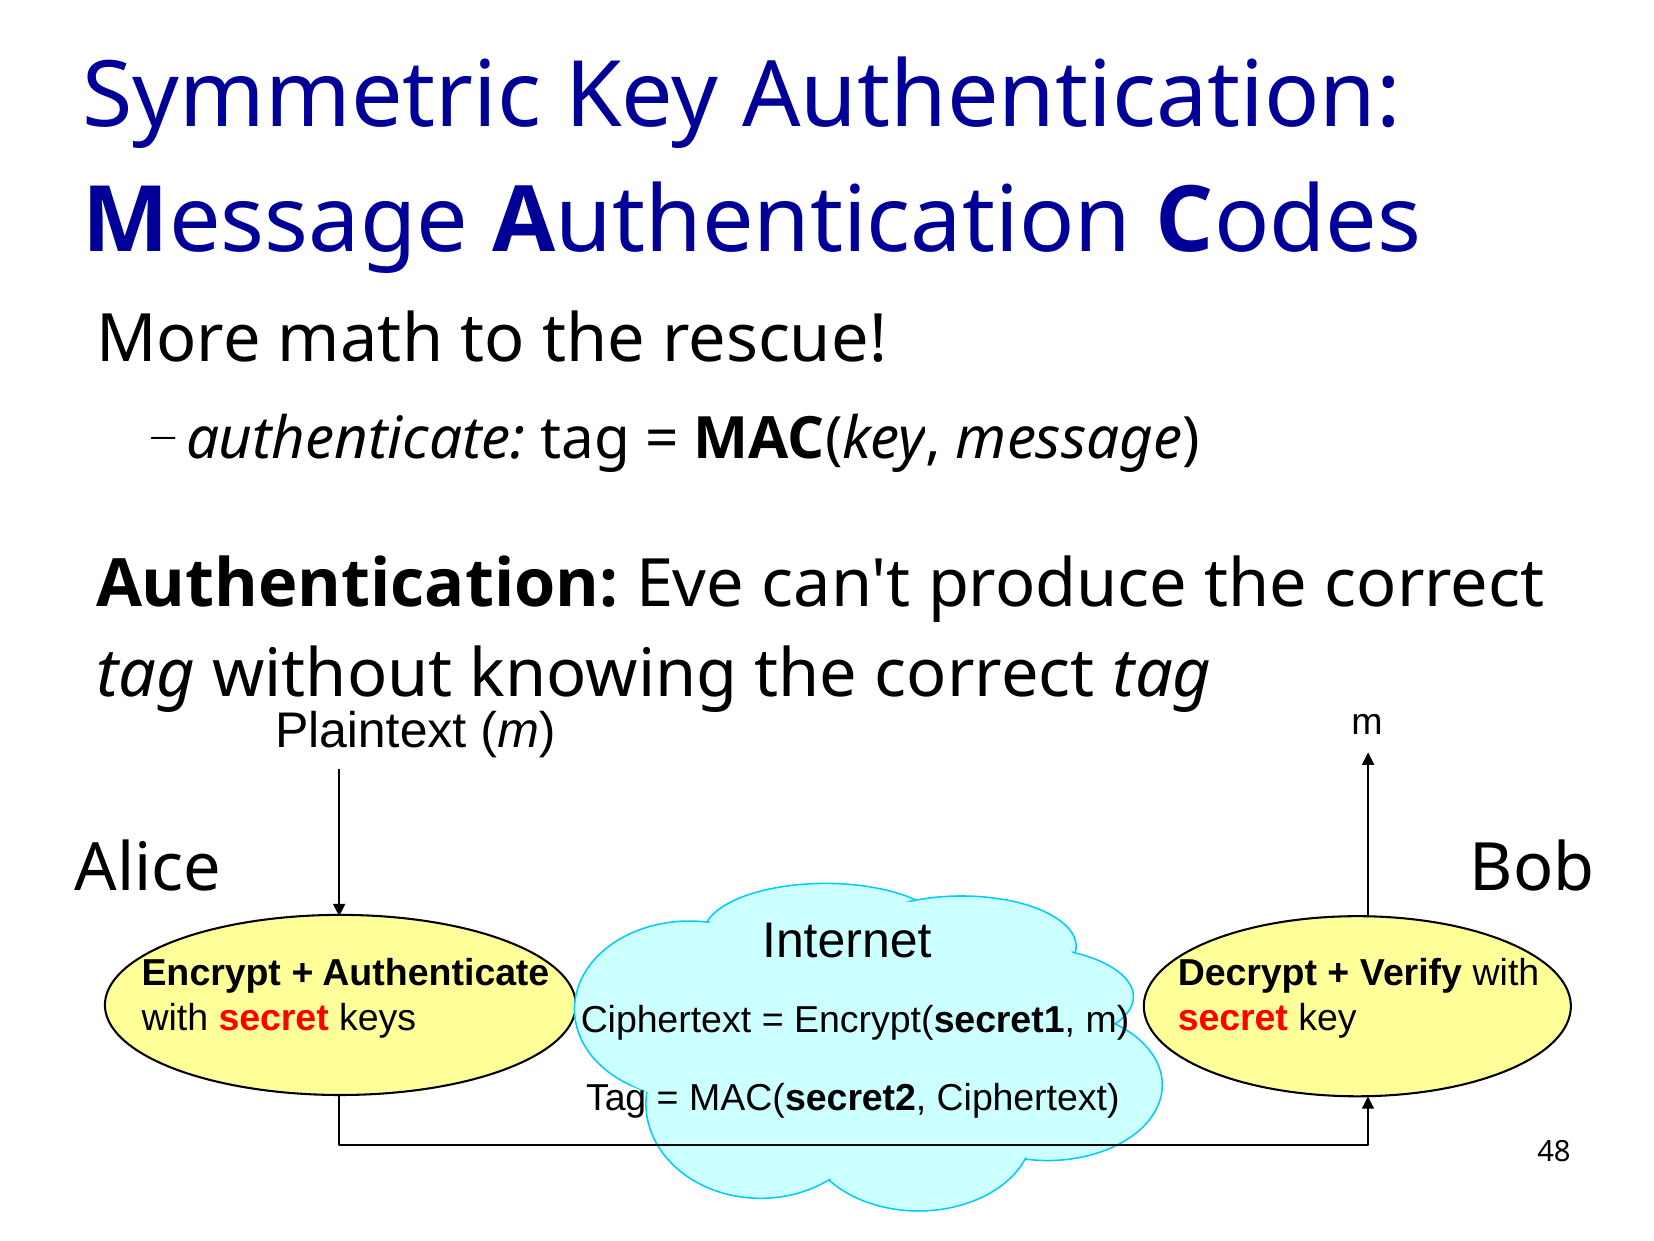

# Symmetric Key Authentication: Message Authentication Codes
More math to the rescue!
authenticate: tag = MAC(key, message)
Authentication: Eve can't produce the correct tag without knowing the correct tag
 m
Plaintext (m)
Internet
Encrypt + Authenticate
with secret keys
Decrypt + Verify with
secret key
Ciphertext = Encrypt(secret1, m)
Tag = MAC(secret2, Ciphertext)
Alice
Bob
48